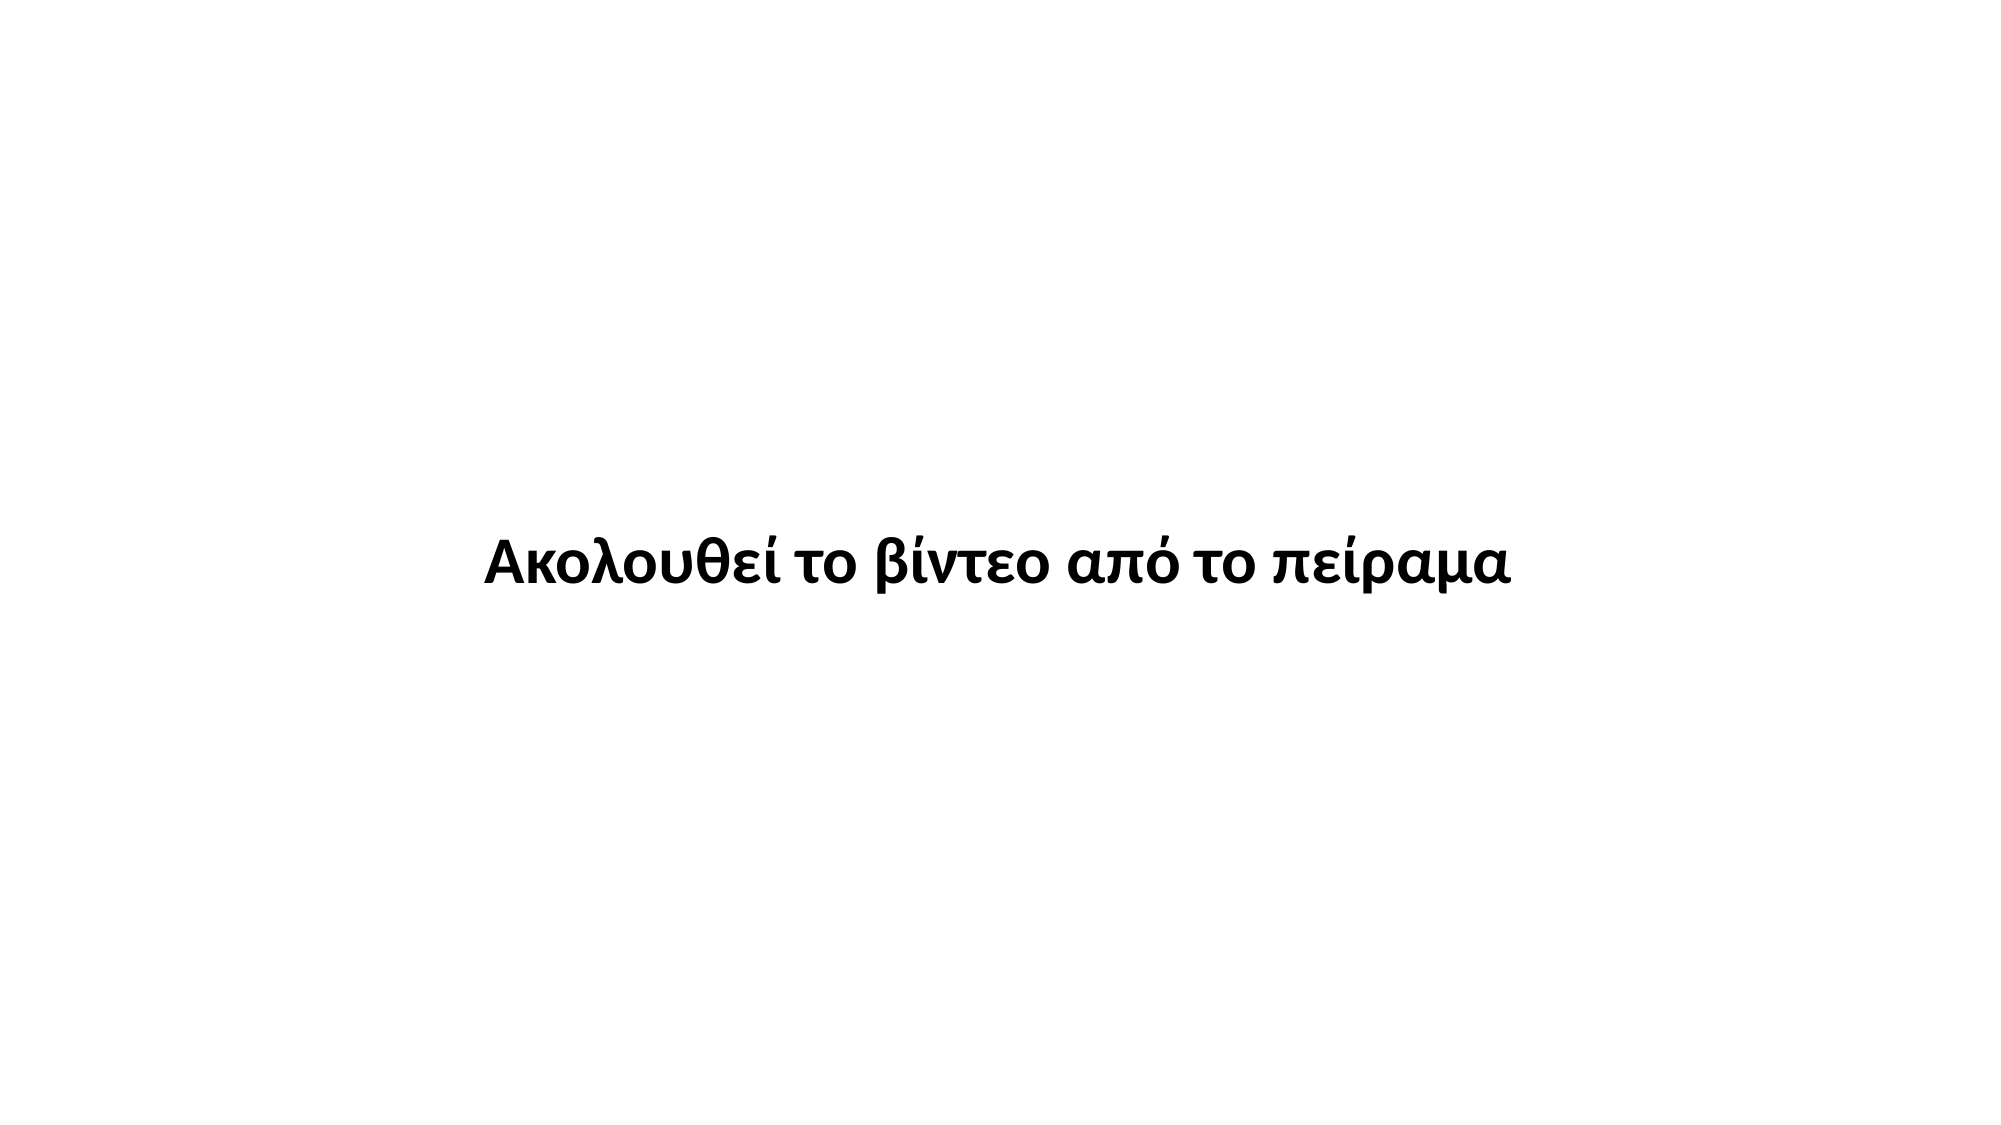

# Ακολουθεί το βίντεο από το πείραμα